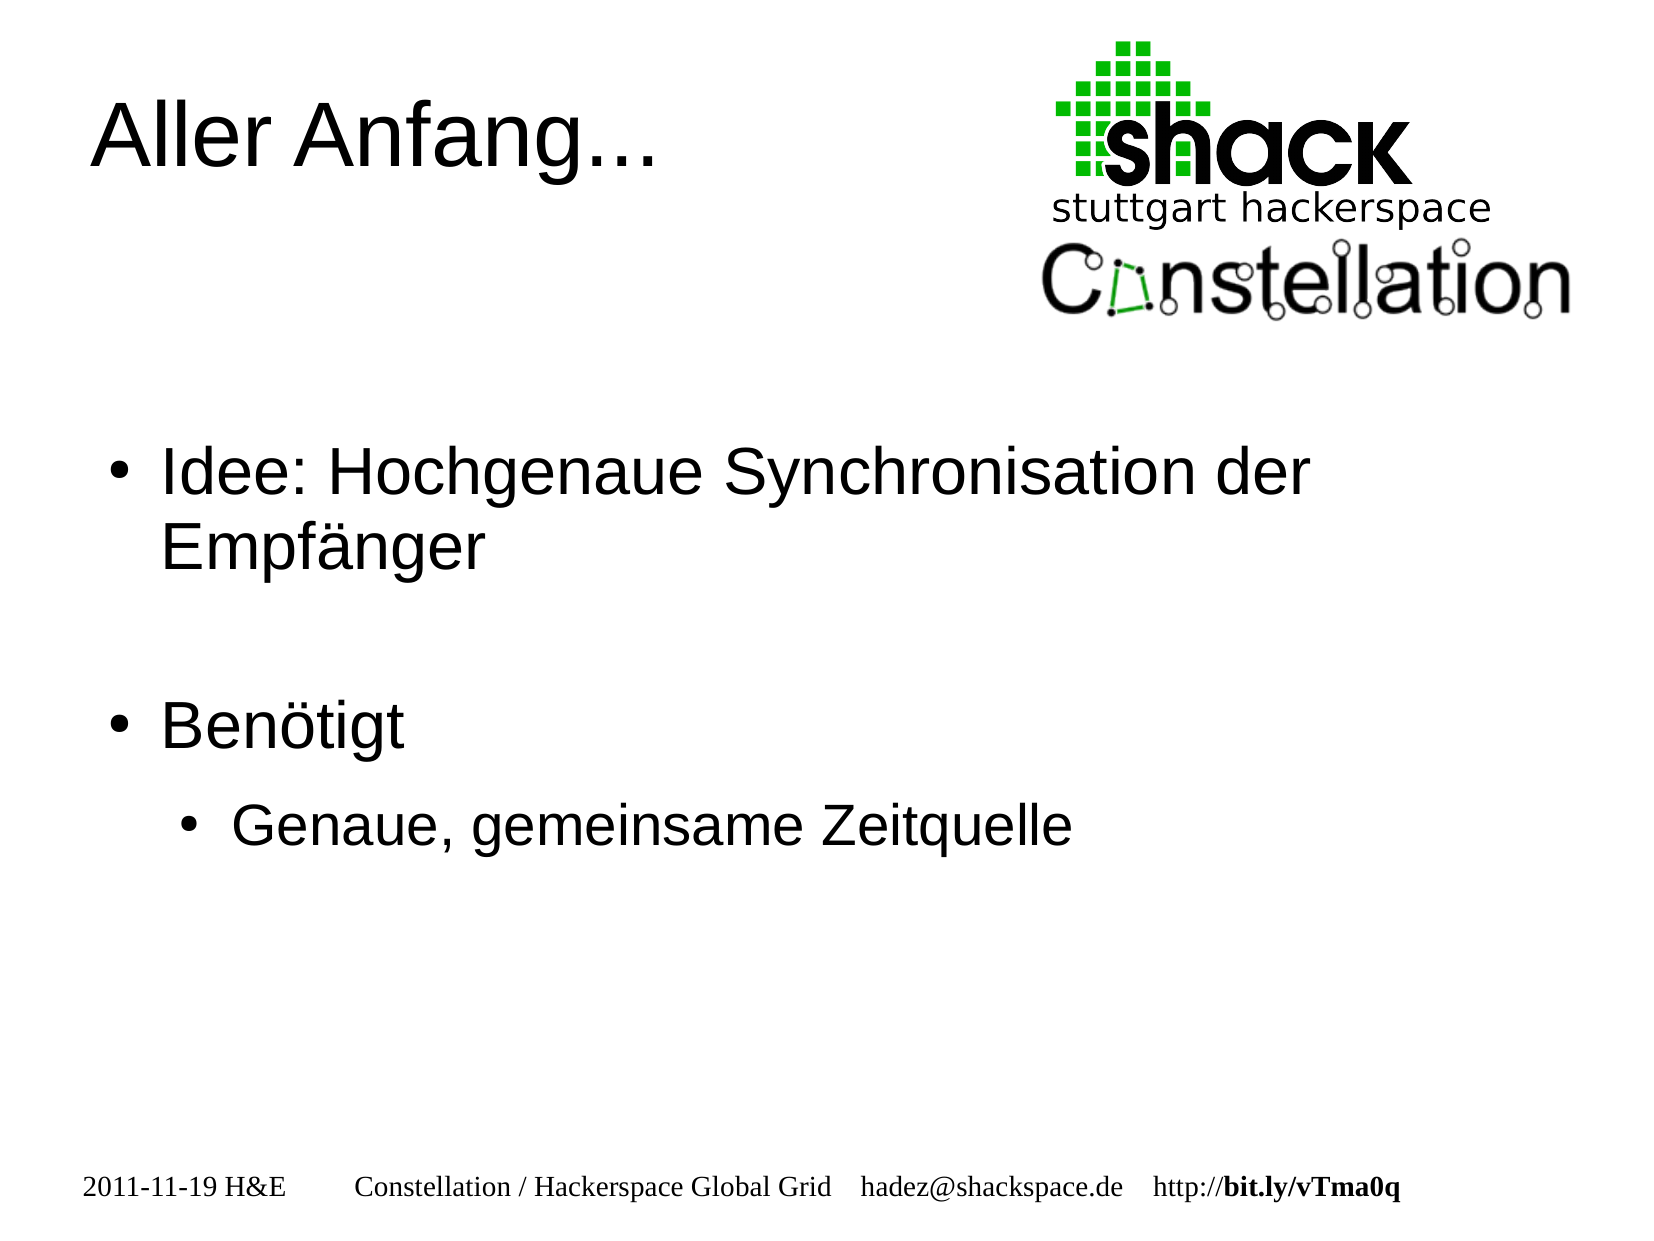

# Aller Anfang...
Idee: Hochgenaue Synchronisation der Empfänger
Benötigt
Genaue, gemeinsame Zeitquelle